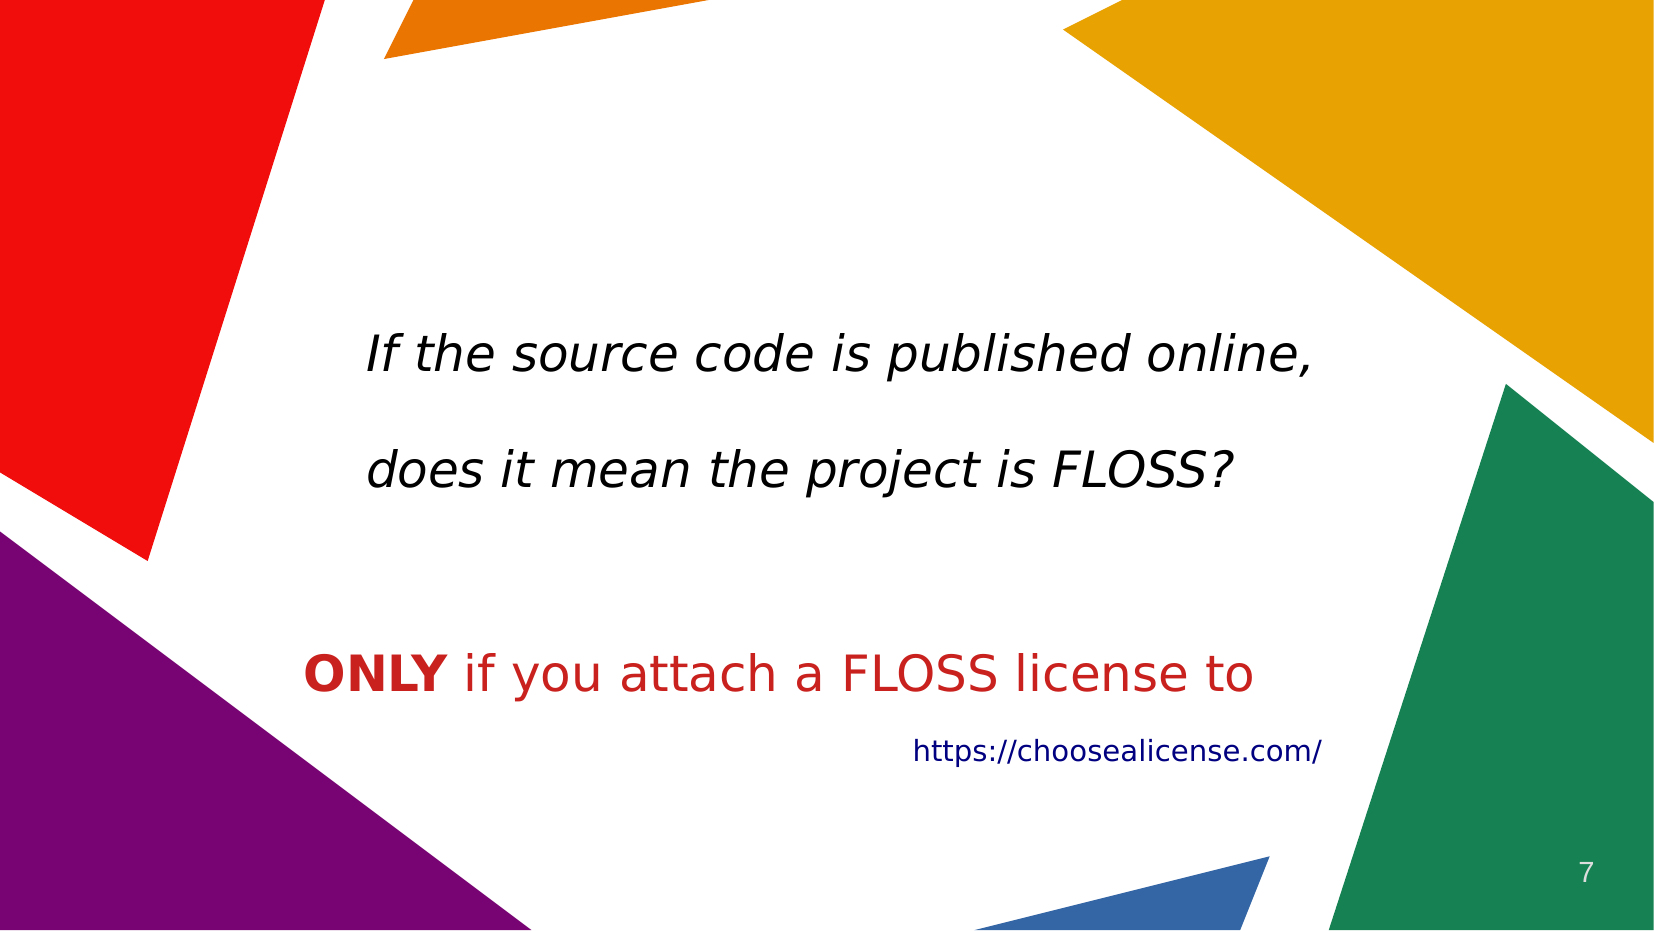

# If the source code is published online, does it mean the project is FLOSS?
 ONLY if you attach a FLOSS license to
https://choosealicense.com/
7